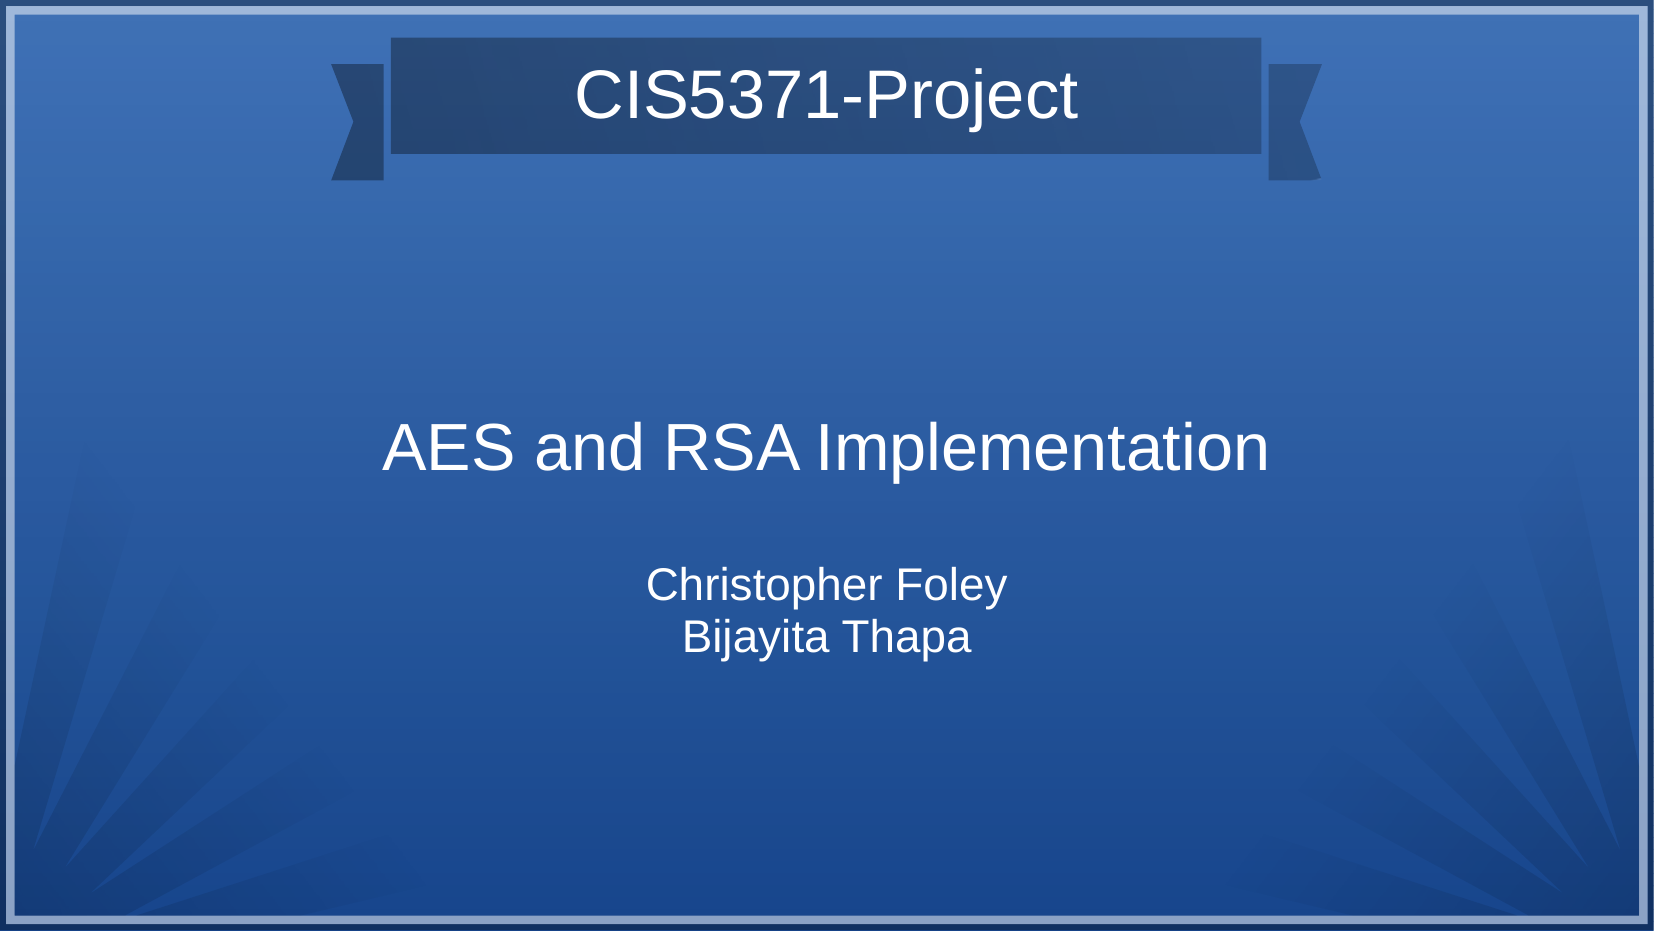

# CIS5371-Project
AES and RSA Implementation
Christopher Foley
Bijayita Thapa